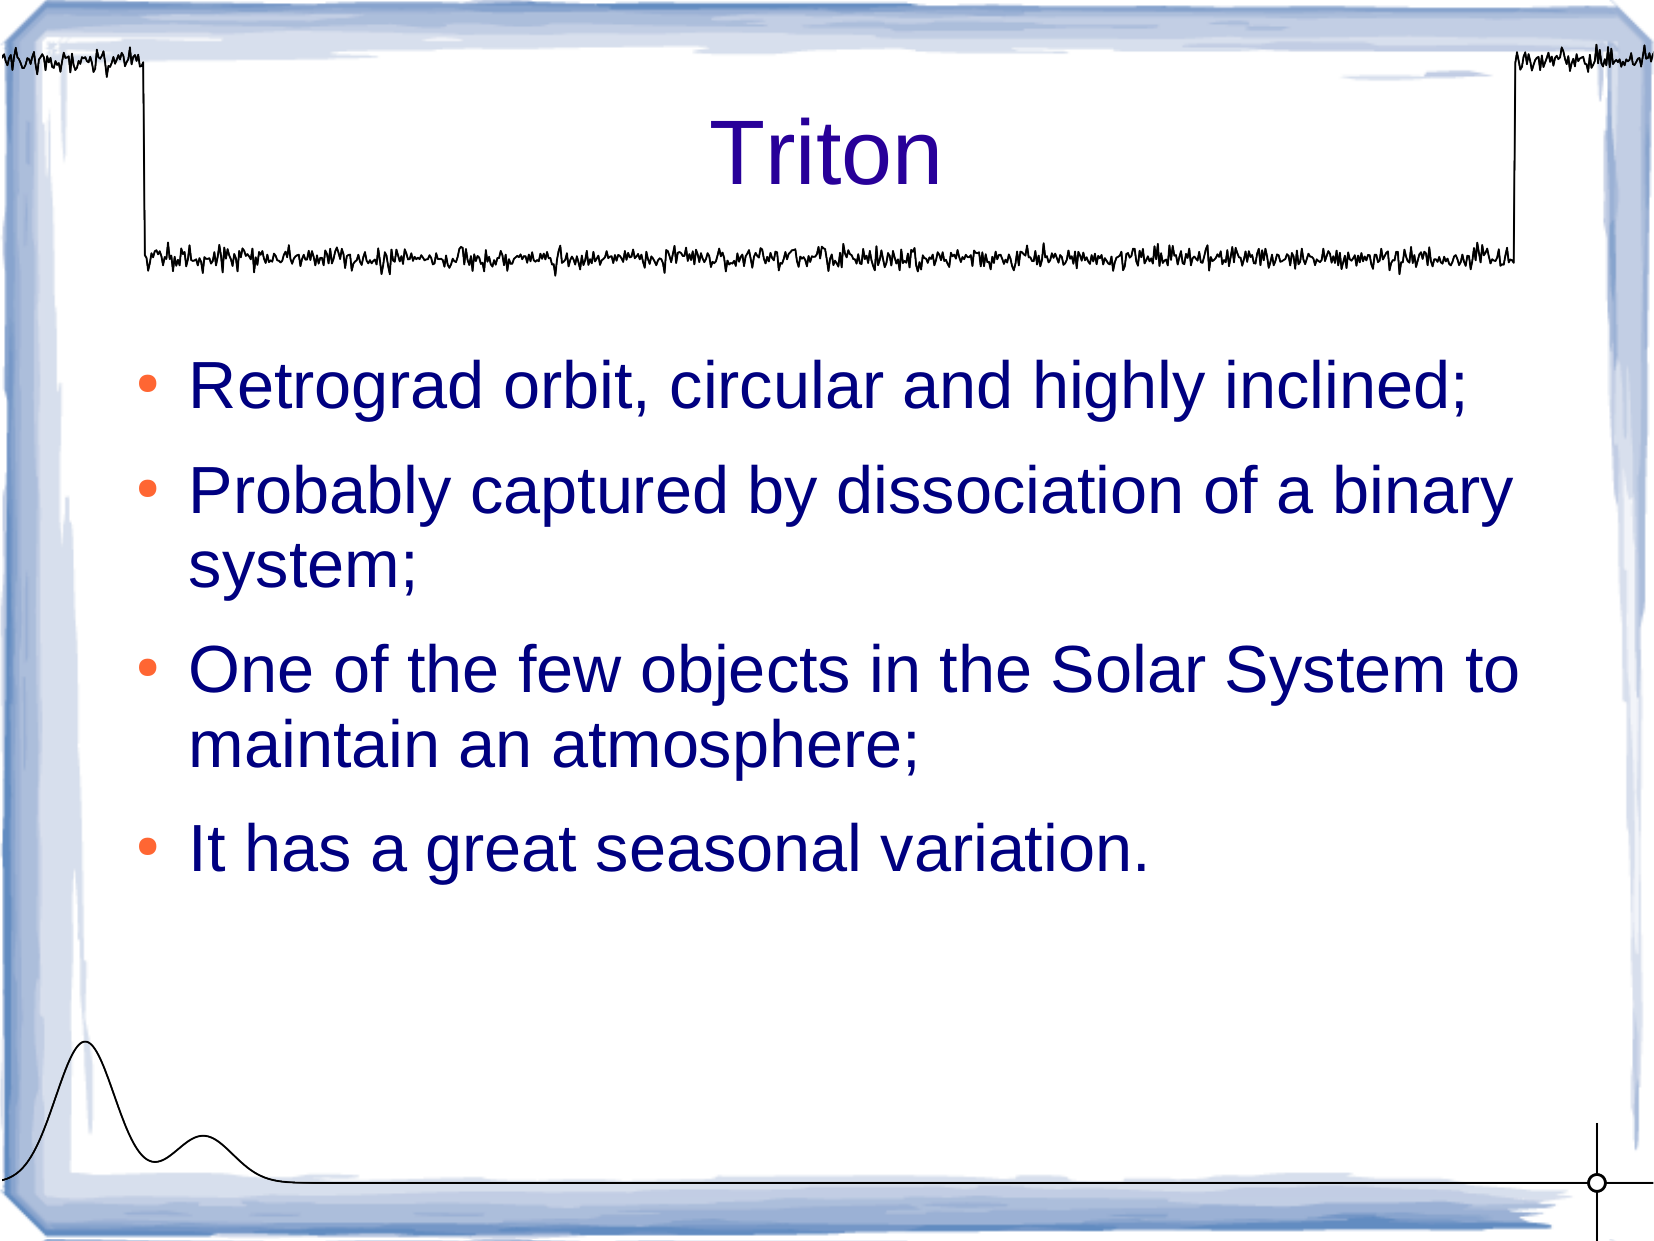

# Triton
Retrograd orbit, circular and highly inclined;
Probably captured by dissociation of a binary system;
One of the few objects in the Solar System to maintain an atmosphere;
It has a great seasonal variation.